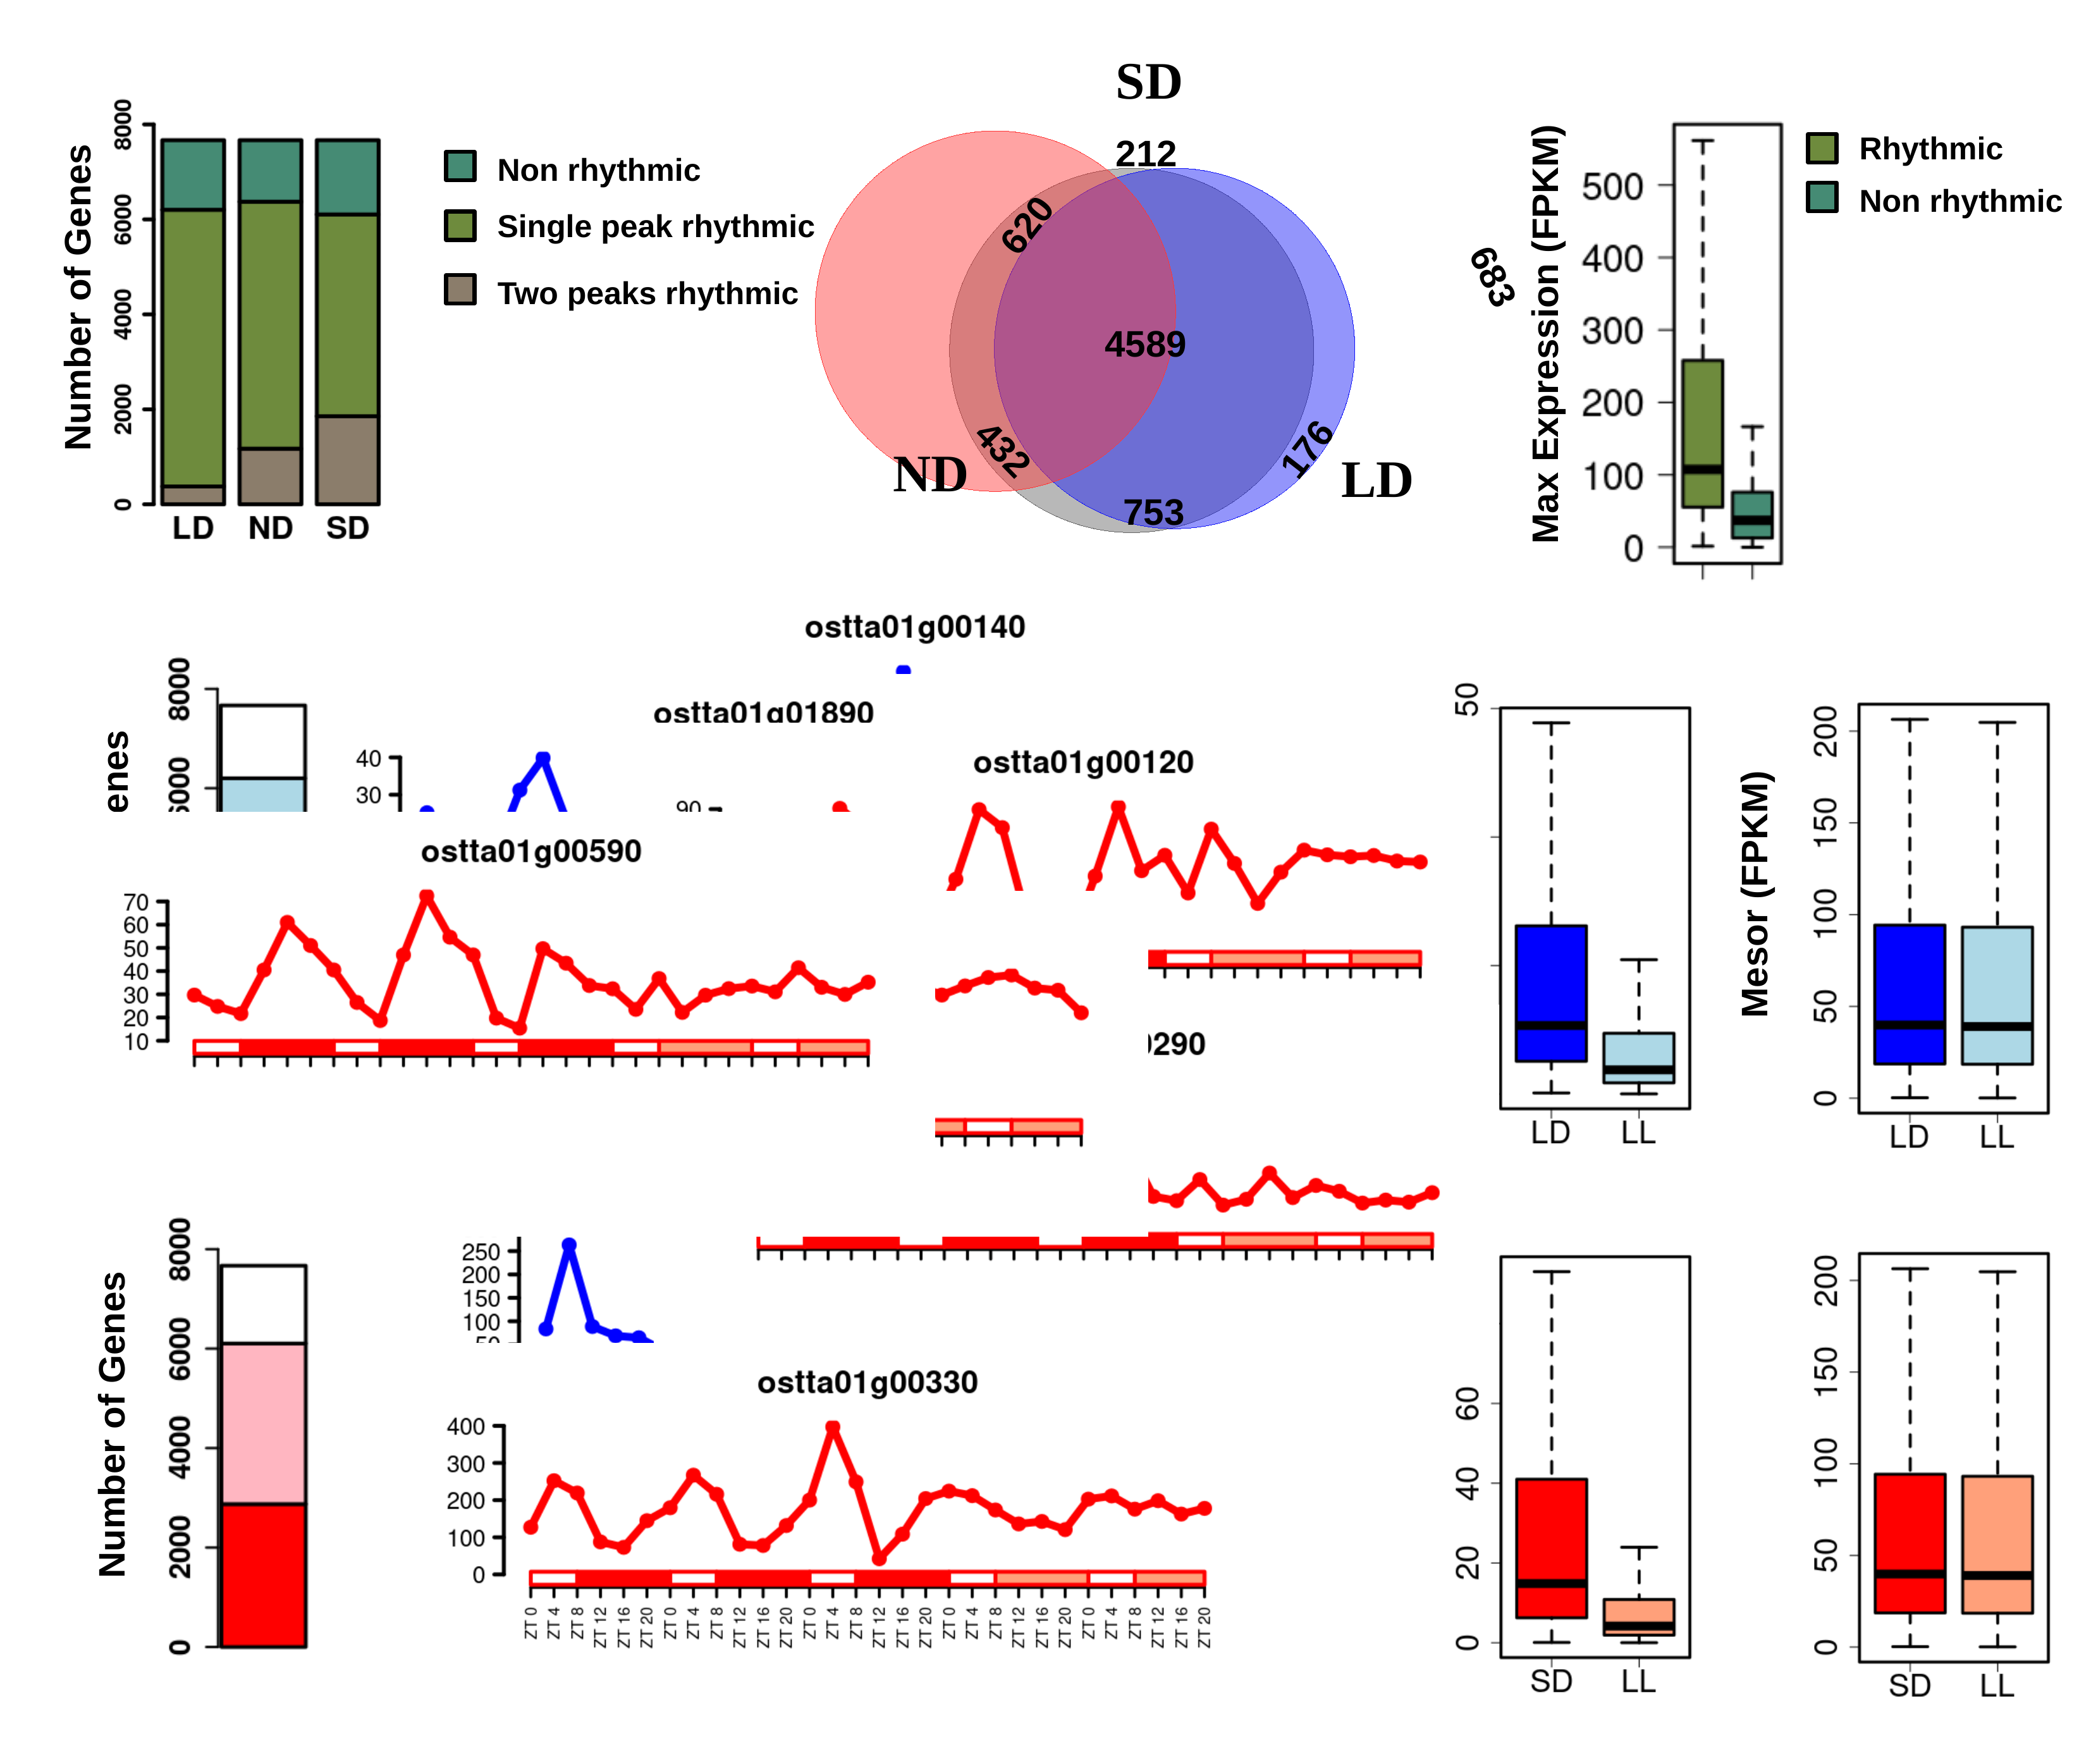

SD
Rhythmic
212
Non rhythmic
620
Non rhythmic
Number of Genes
Single peak rhythmic
Two peaks rhythmic
Max Expression (FPKM)
683
4589
176
ND
LD
432
753
Mesor (FPKM)
Number of Genes
Amplitude (FPKM)
Number of Genes